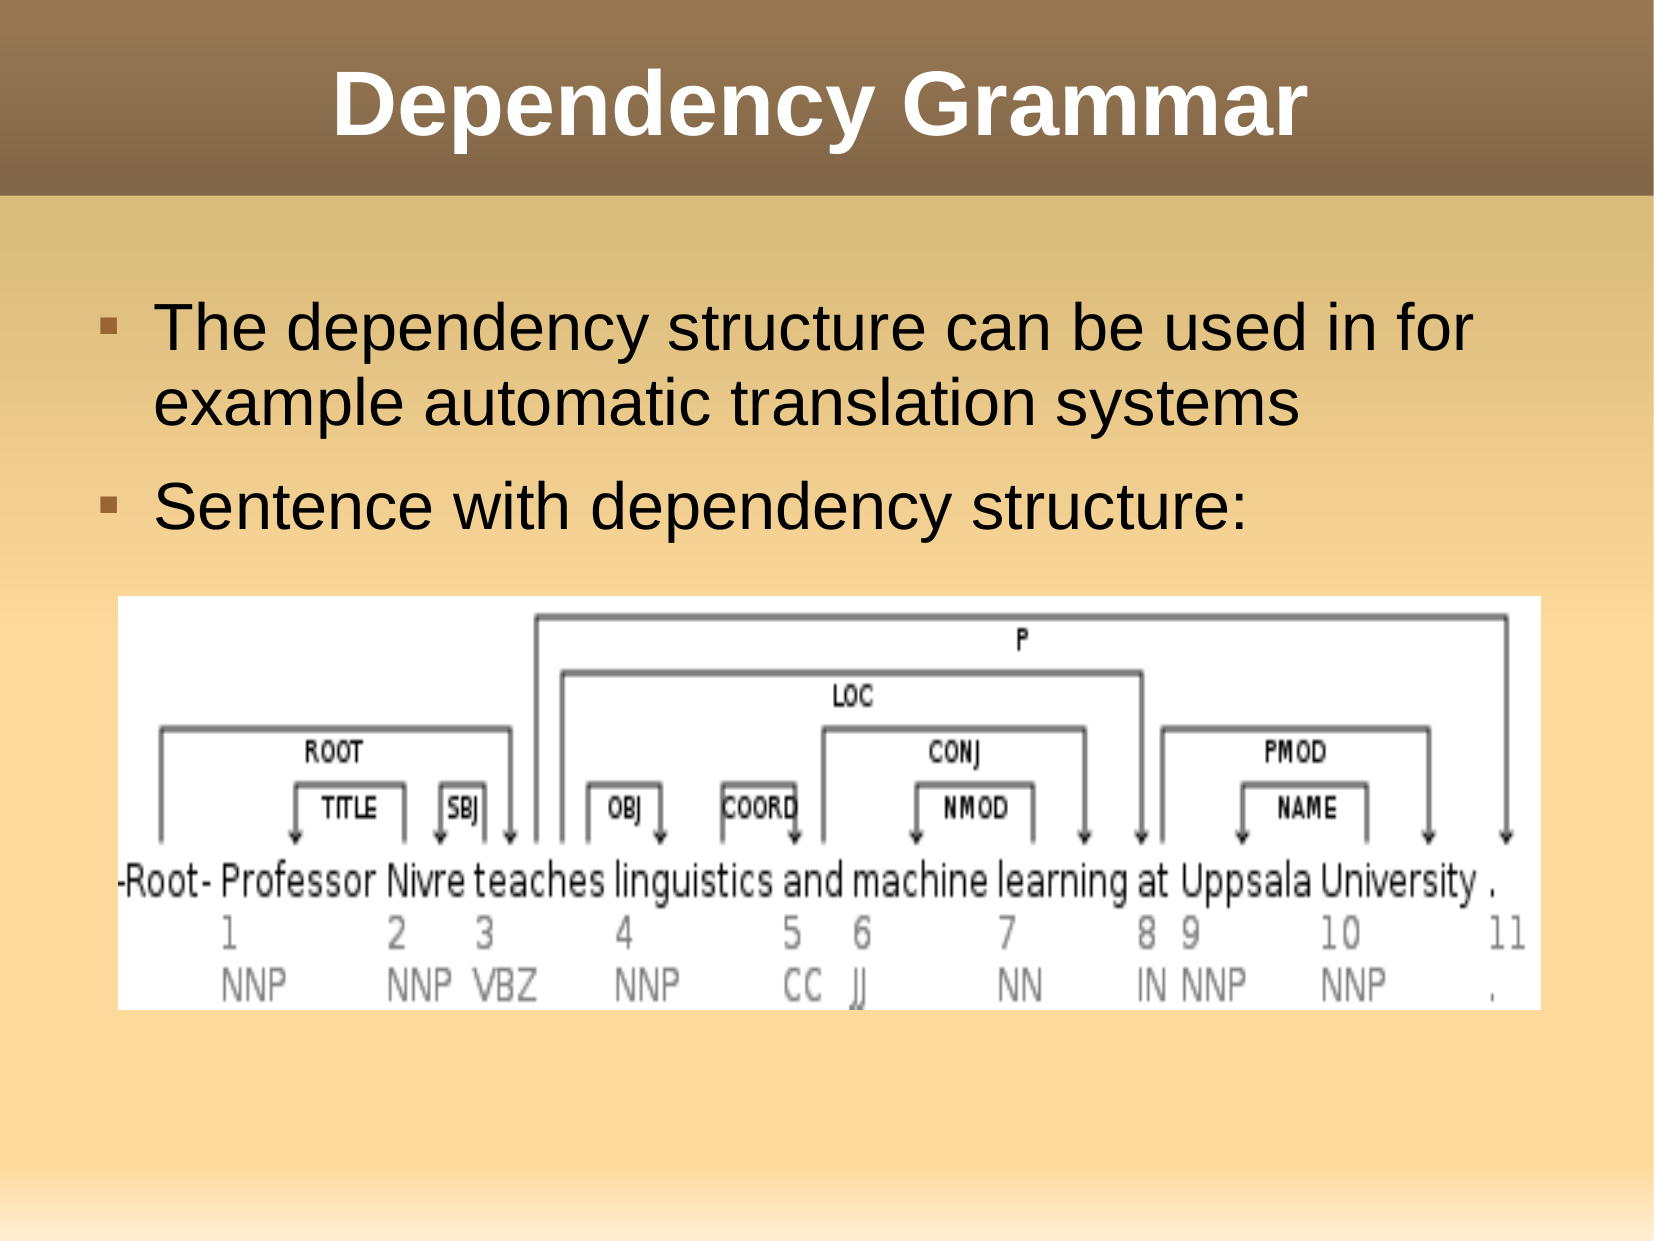

# Dependency Grammar
The dependency structure can be used in for example automatic translation systems
Sentence with dependency structure: